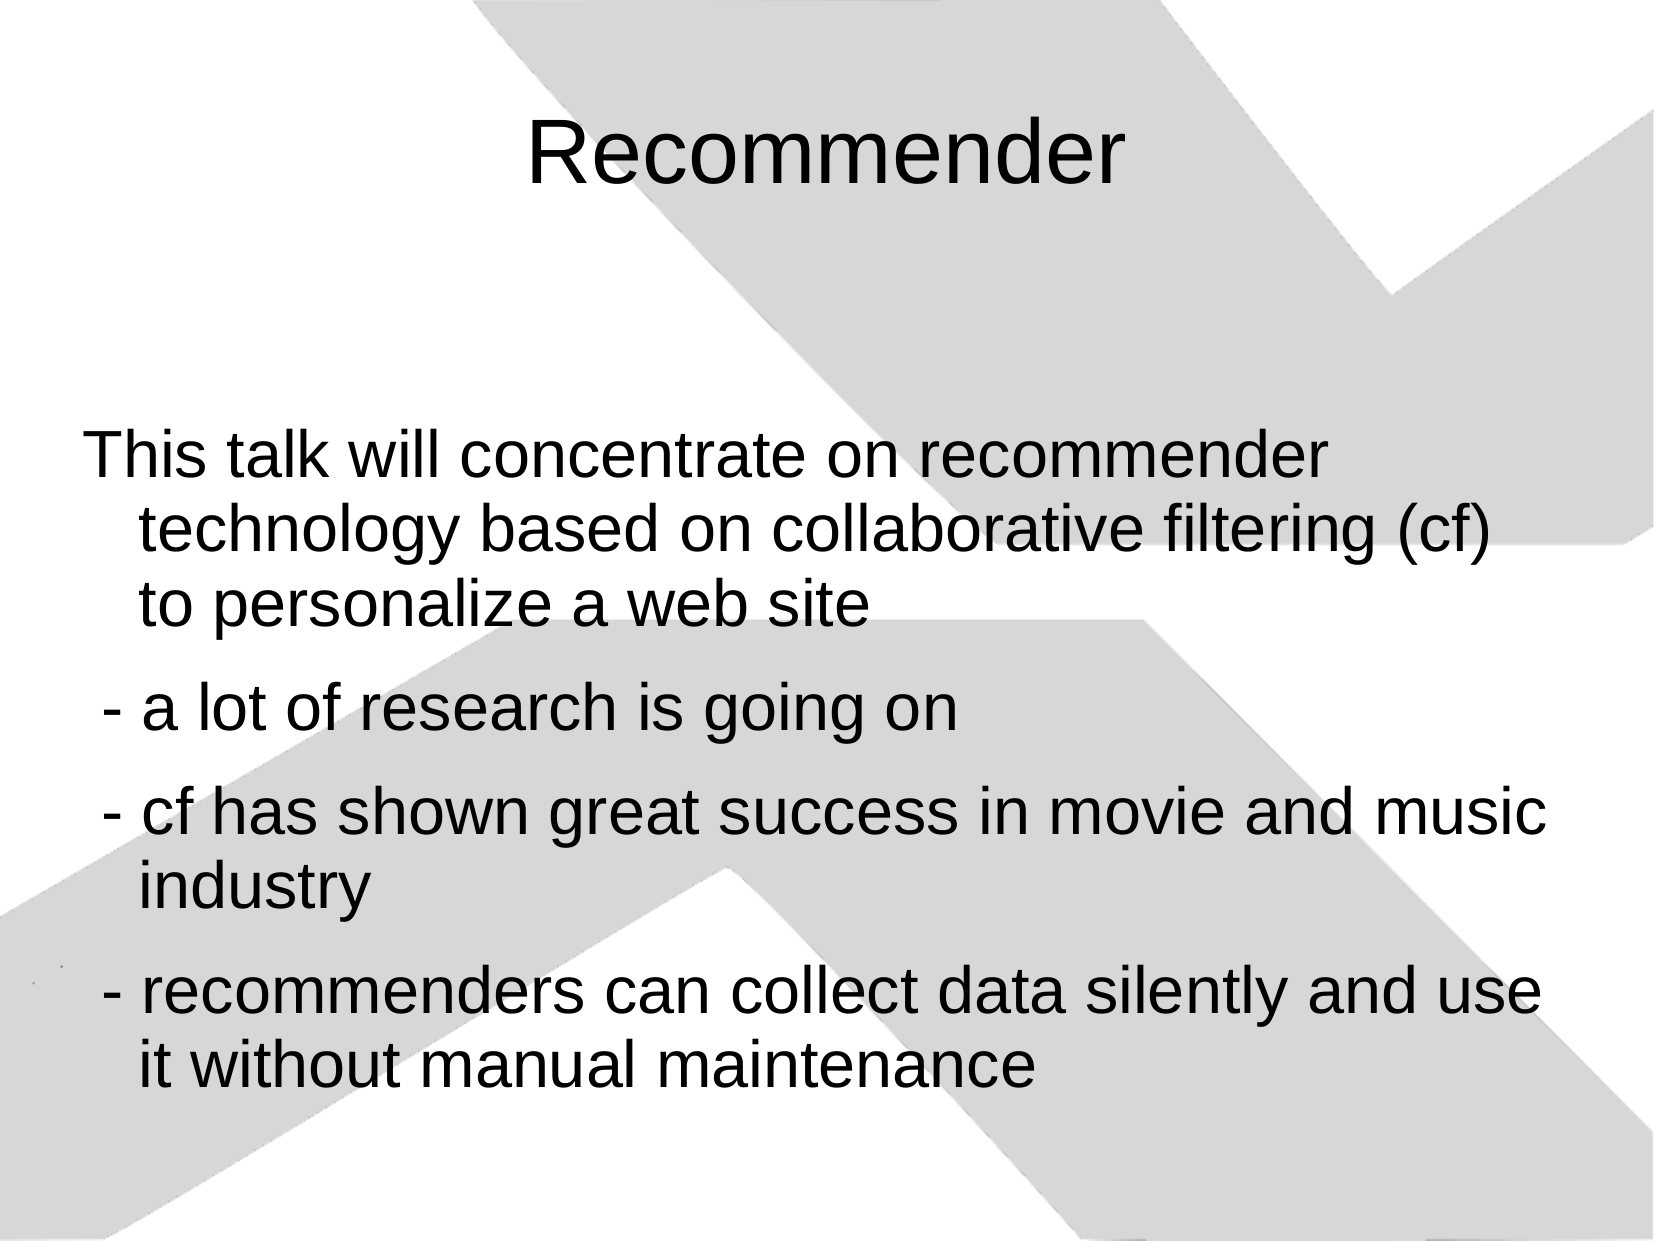

# Recommender
This talk will concentrate on recommender technology based on collaborative filtering (cf) to personalize a web site
 - a lot of research is going on
 - cf has shown great success in movie and music industry
 - recommenders can collect data silently and use it without manual maintenance